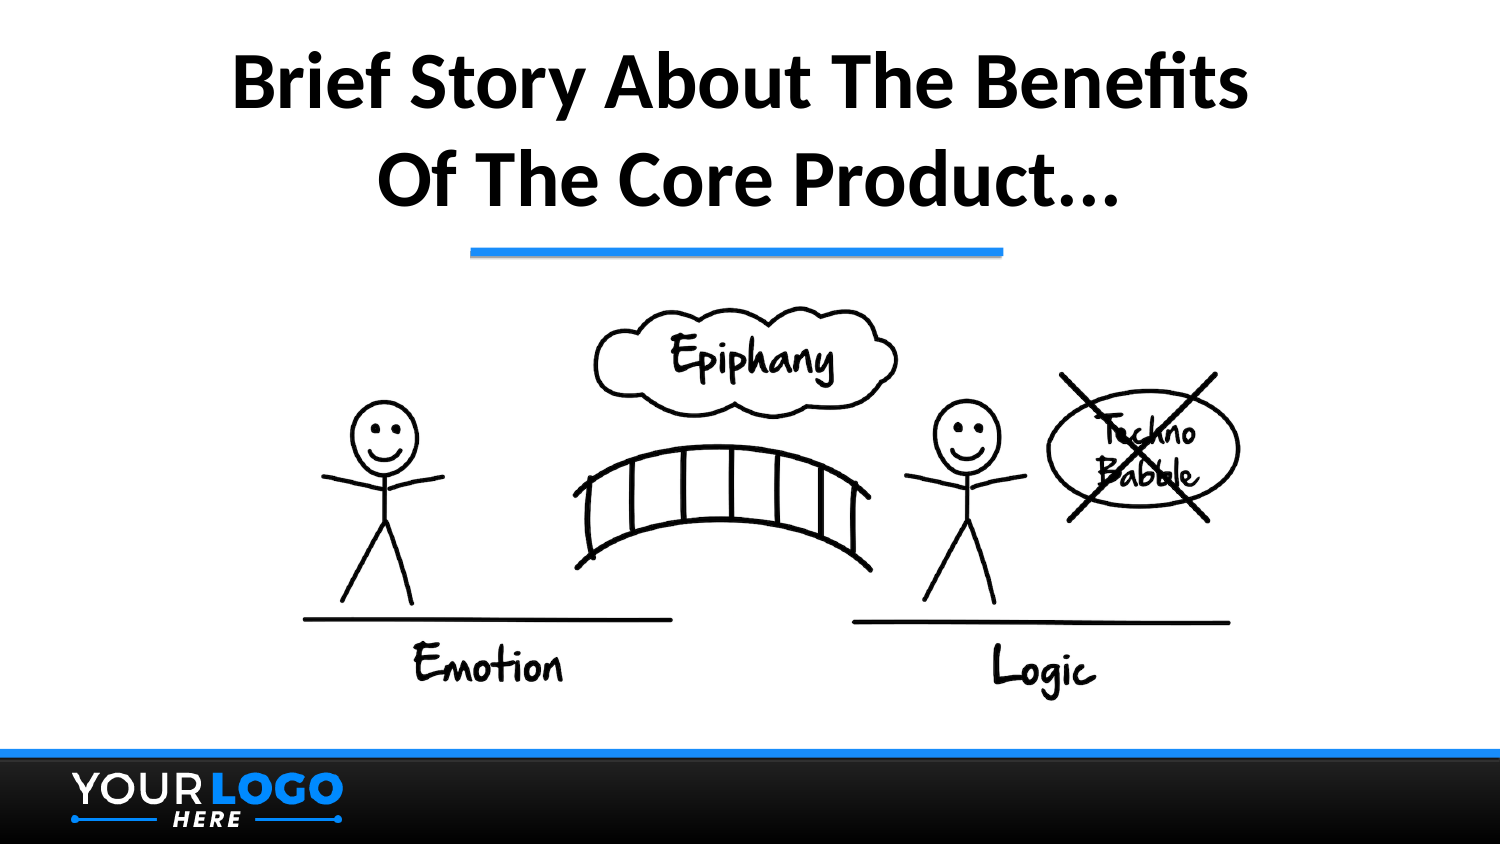

Brief Story About The Benefits
Of The Core Product...